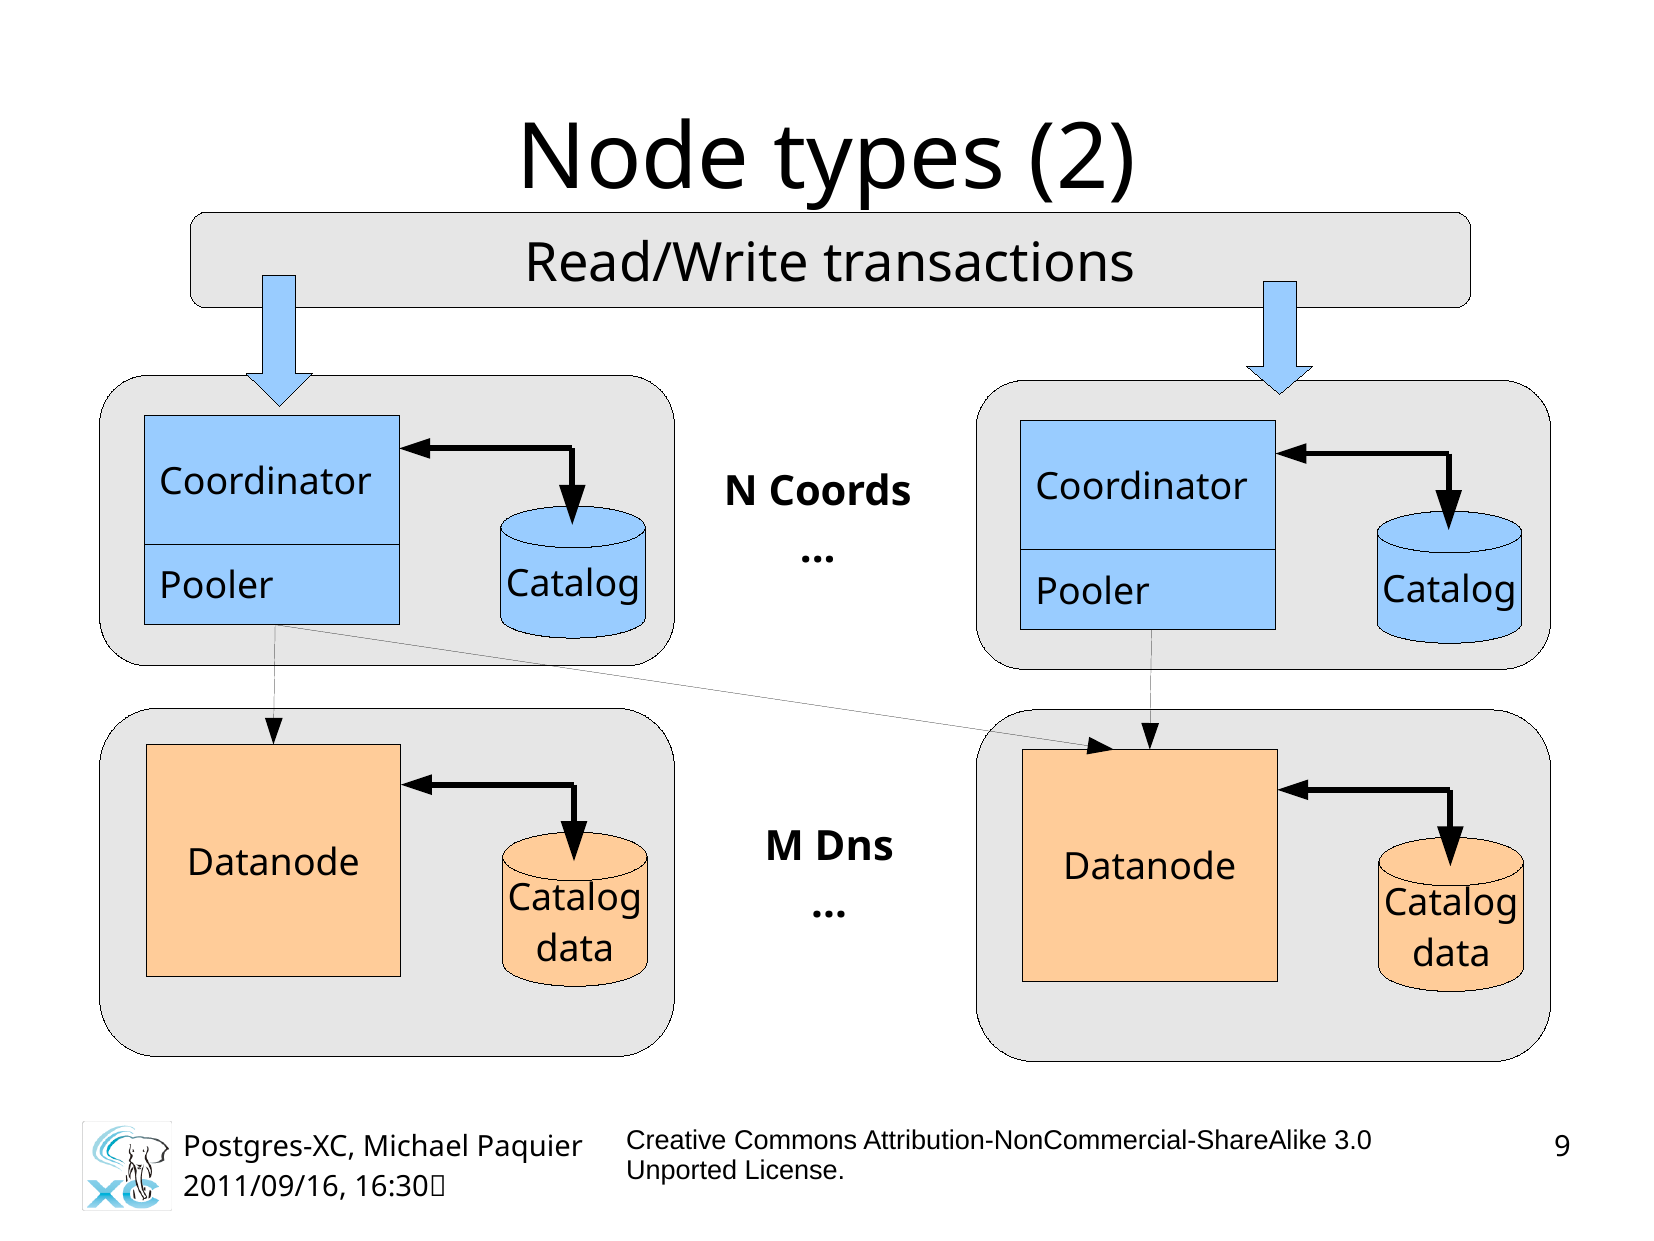

# Node types (2)
Read/Write transactions
Coordinator
Coordinator
N Coords
...
Catalog
Catalog
Pooler
Pooler
Datanode
Datanode
M Dns
...
Catalog
data
Catalog
data
9